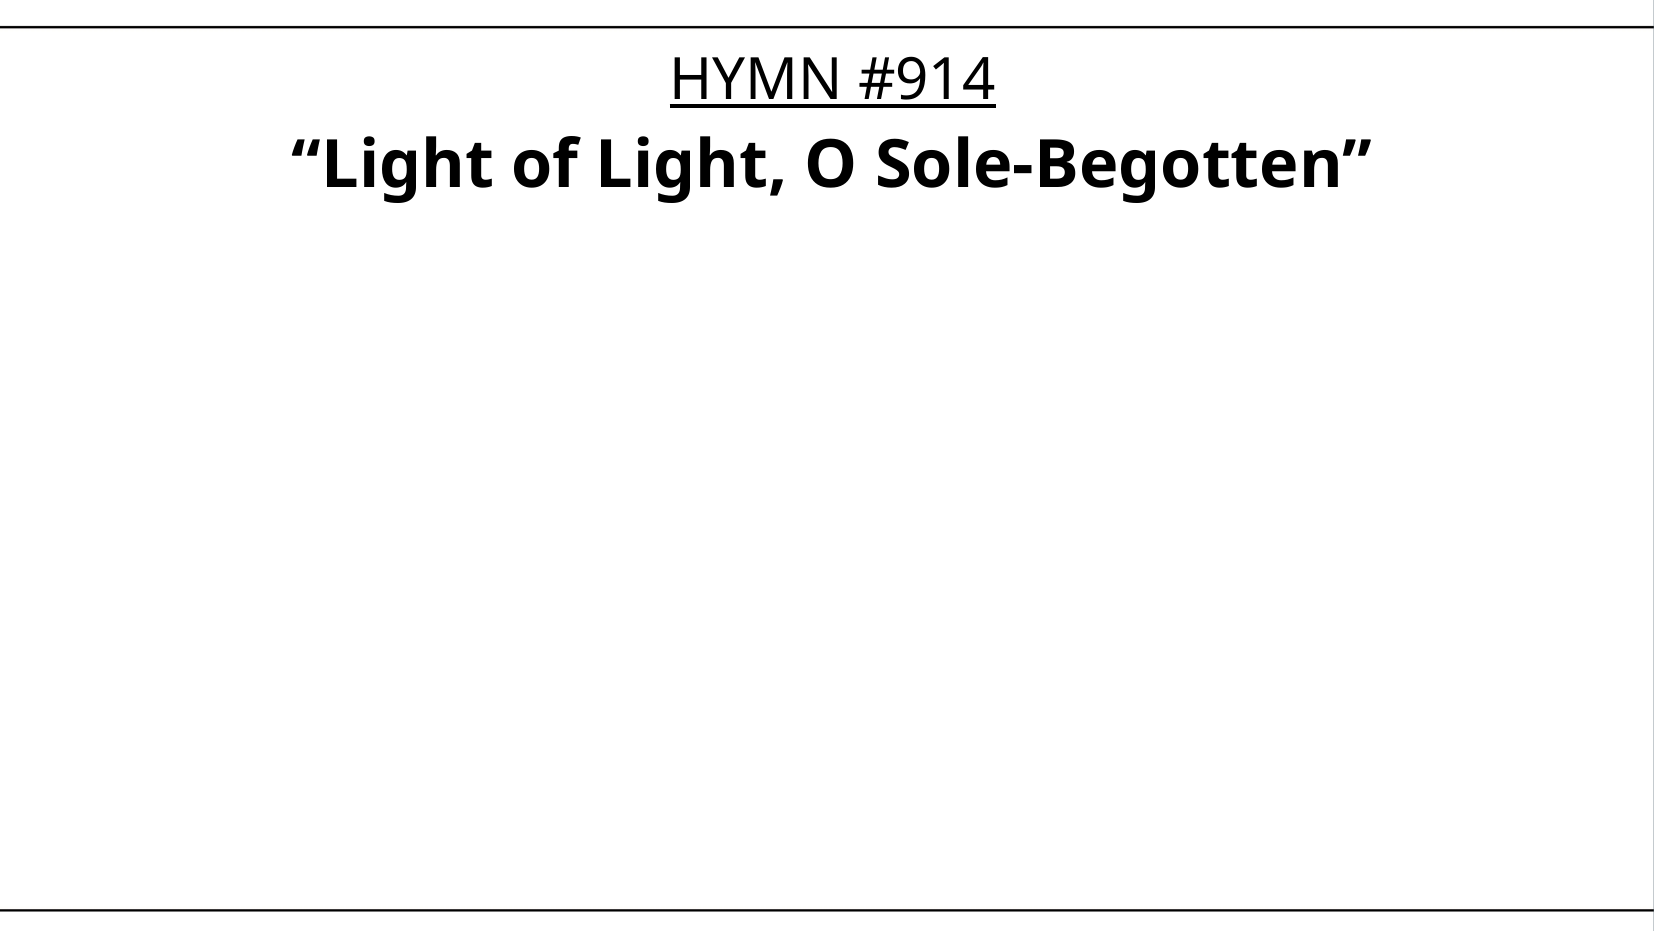

HYMN #914
“Light of Light, O Sole-Begotten”